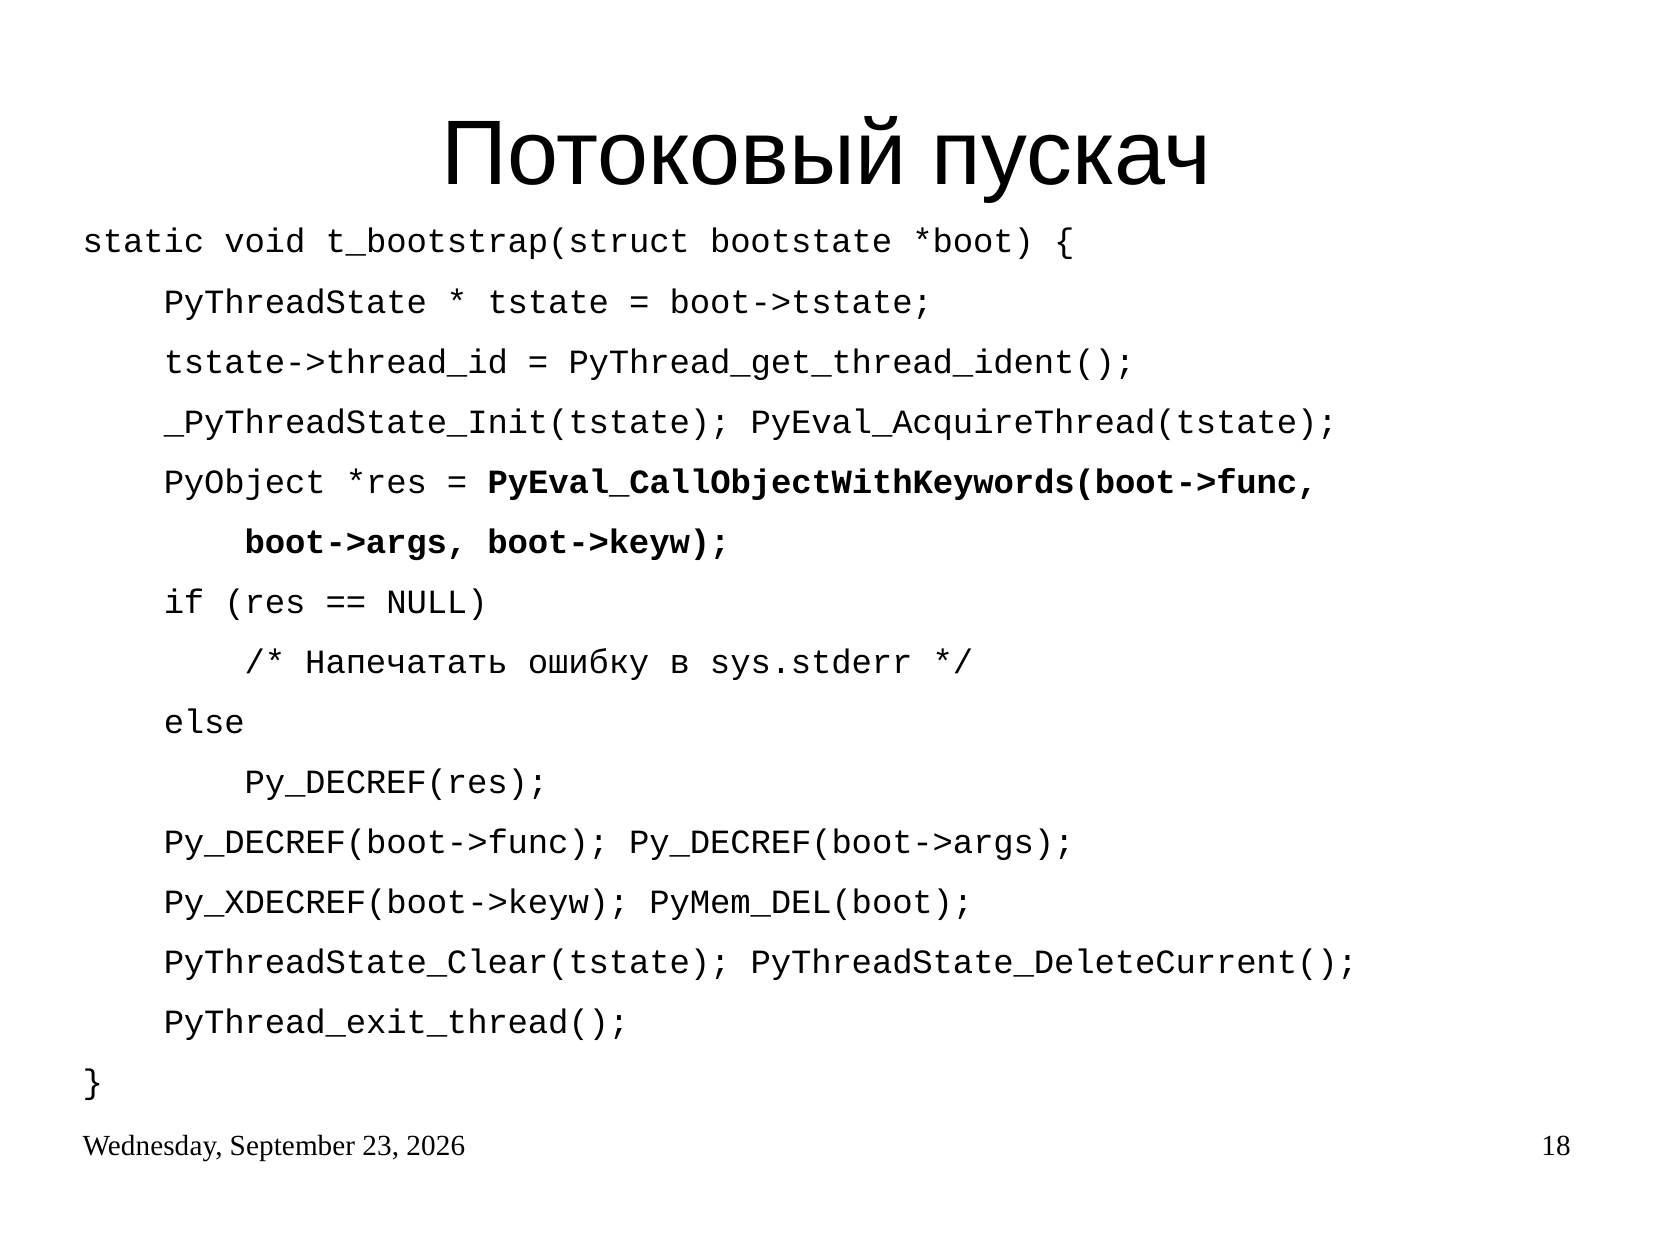

# Потоковый пускач
static void t_bootstrap(struct bootstate *boot) {
 PyThreadState * tstate = boot->tstate;
 tstate->thread_id = PyThread_get_thread_ident();
 _PyThreadState_Init(tstate); PyEval_AcquireThread(tstate);
 PyObject *res = PyEval_CallObjectWithKeywords(boot->func,
 boot->args, boot->keyw);
 if (res == NULL)
 /* Напечатать ошибку в sys.stderr */
 else
 Py_DECREF(res);
 Py_DECREF(boot->func); Py_DECREF(boot->args);
 Py_XDECREF(boot->keyw); PyMem_DEL(boot);
 PyThreadState_Clear(tstate); PyThreadState_DeleteCurrent();
 PyThread_exit_thread();
}
18